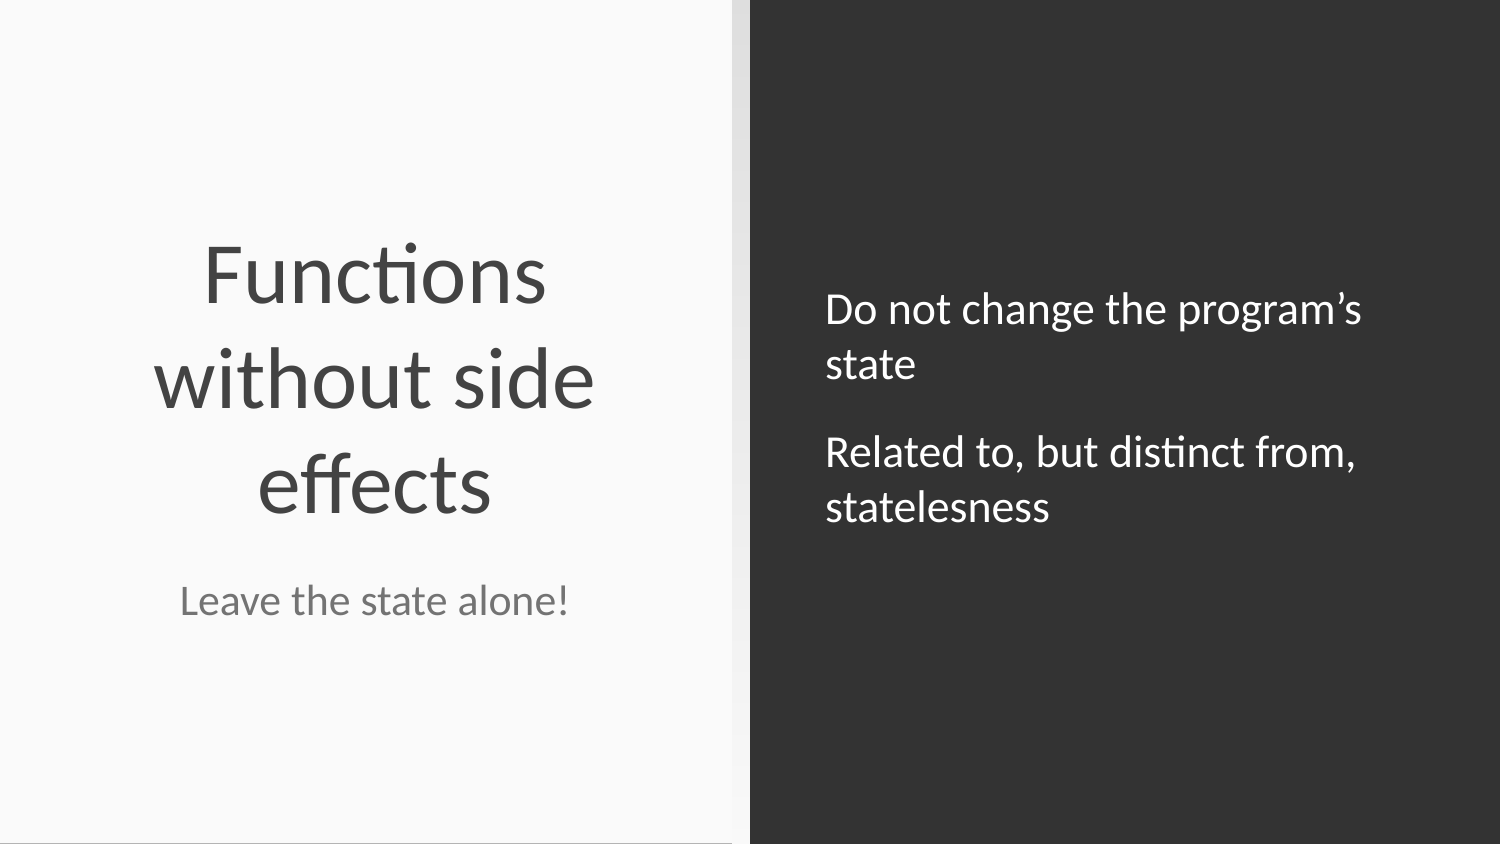

Do not change the program’s state
Related to, but distinct from, statelesness
# Functions without side effects
Leave the state alone!